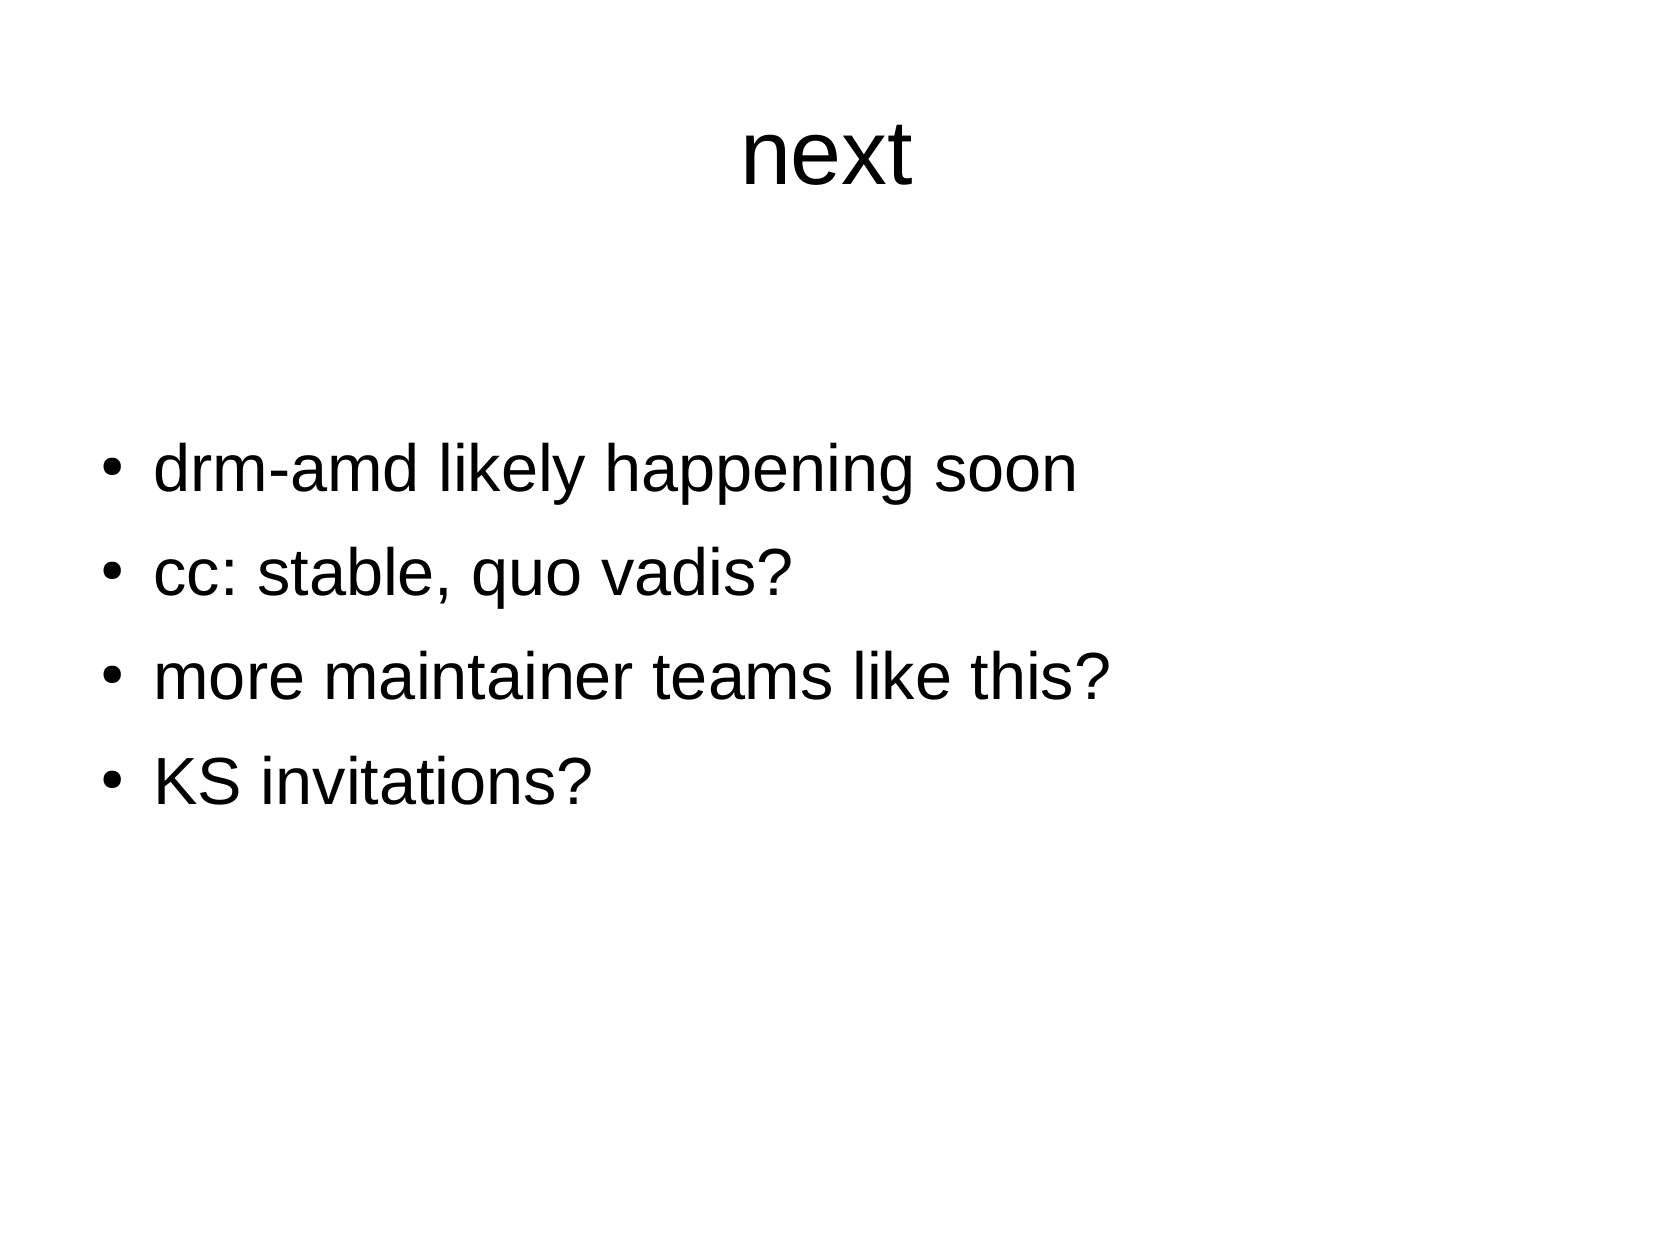

# next
drm-amd likely happening soon
cc: stable, quo vadis?
more maintainer teams like this?
KS invitations?